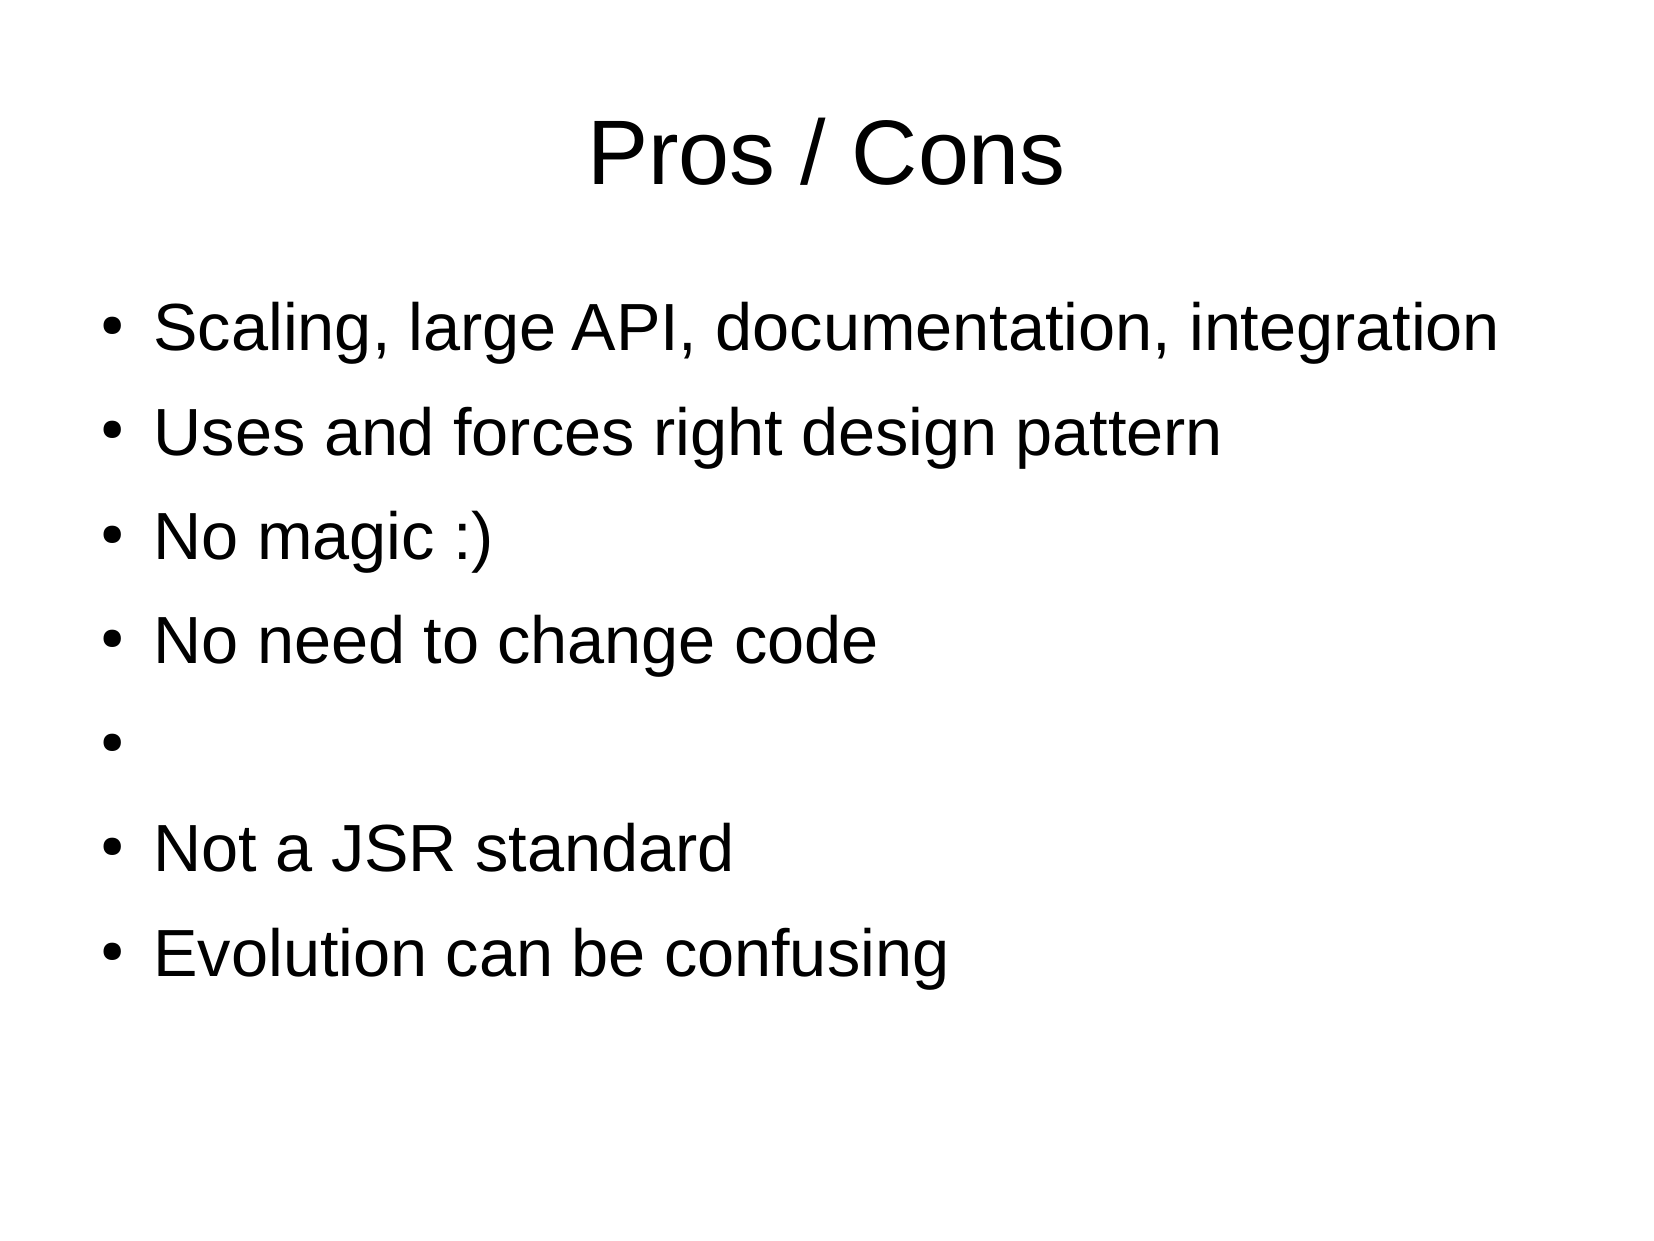

# Pros / Cons
Scaling, large API, documentation, integration
Uses and forces right design pattern
No magic :)
No need to change code
Not a JSR standard
Evolution can be confusing